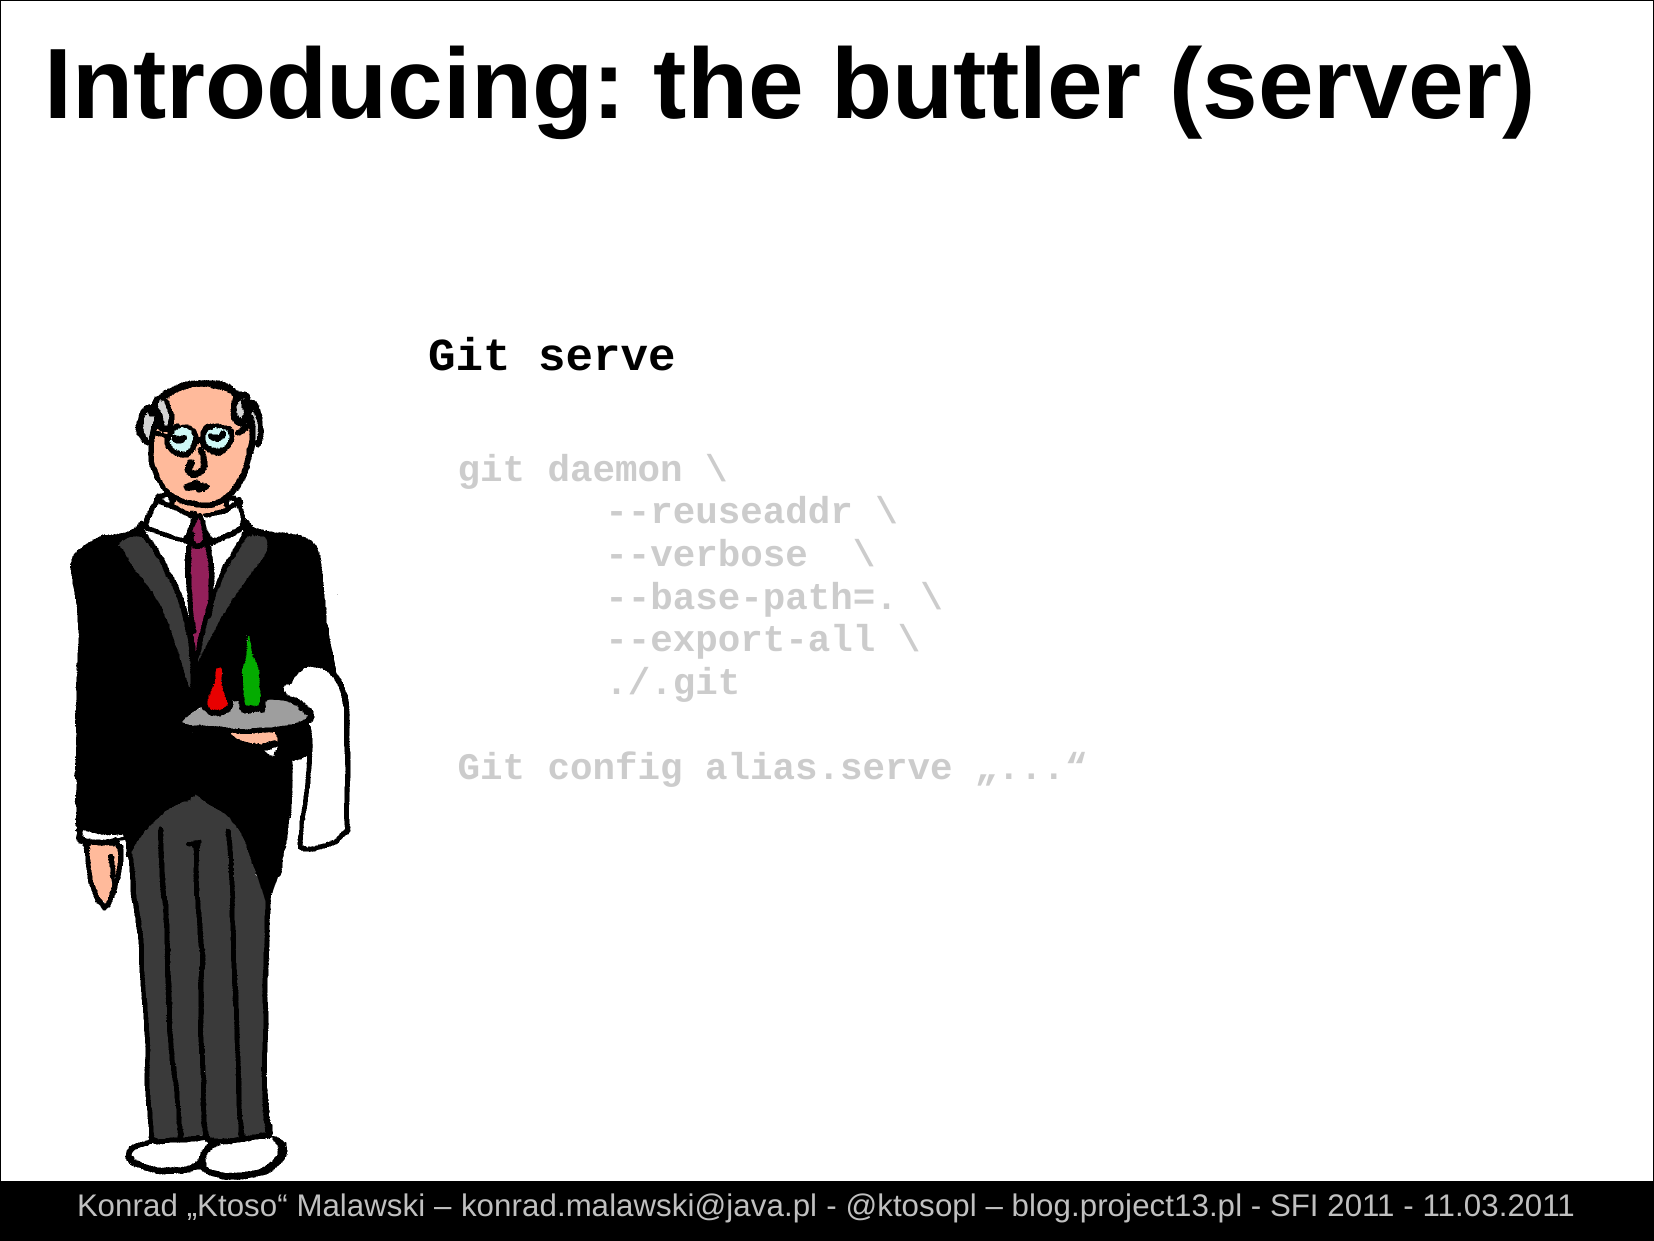

Introducing: the buttler (server)
Git serve
git daemon \
		--reuseaddr \
		--verbose \
		--base-path=. \
		--export-all \
		./.git
Git config alias.serve „...“
Konrad „Ktoso“ Malawski – konrad.malawski@java.pl - @ktosopl – blog.project13.pl - SFI 2011 - 11.03.2011